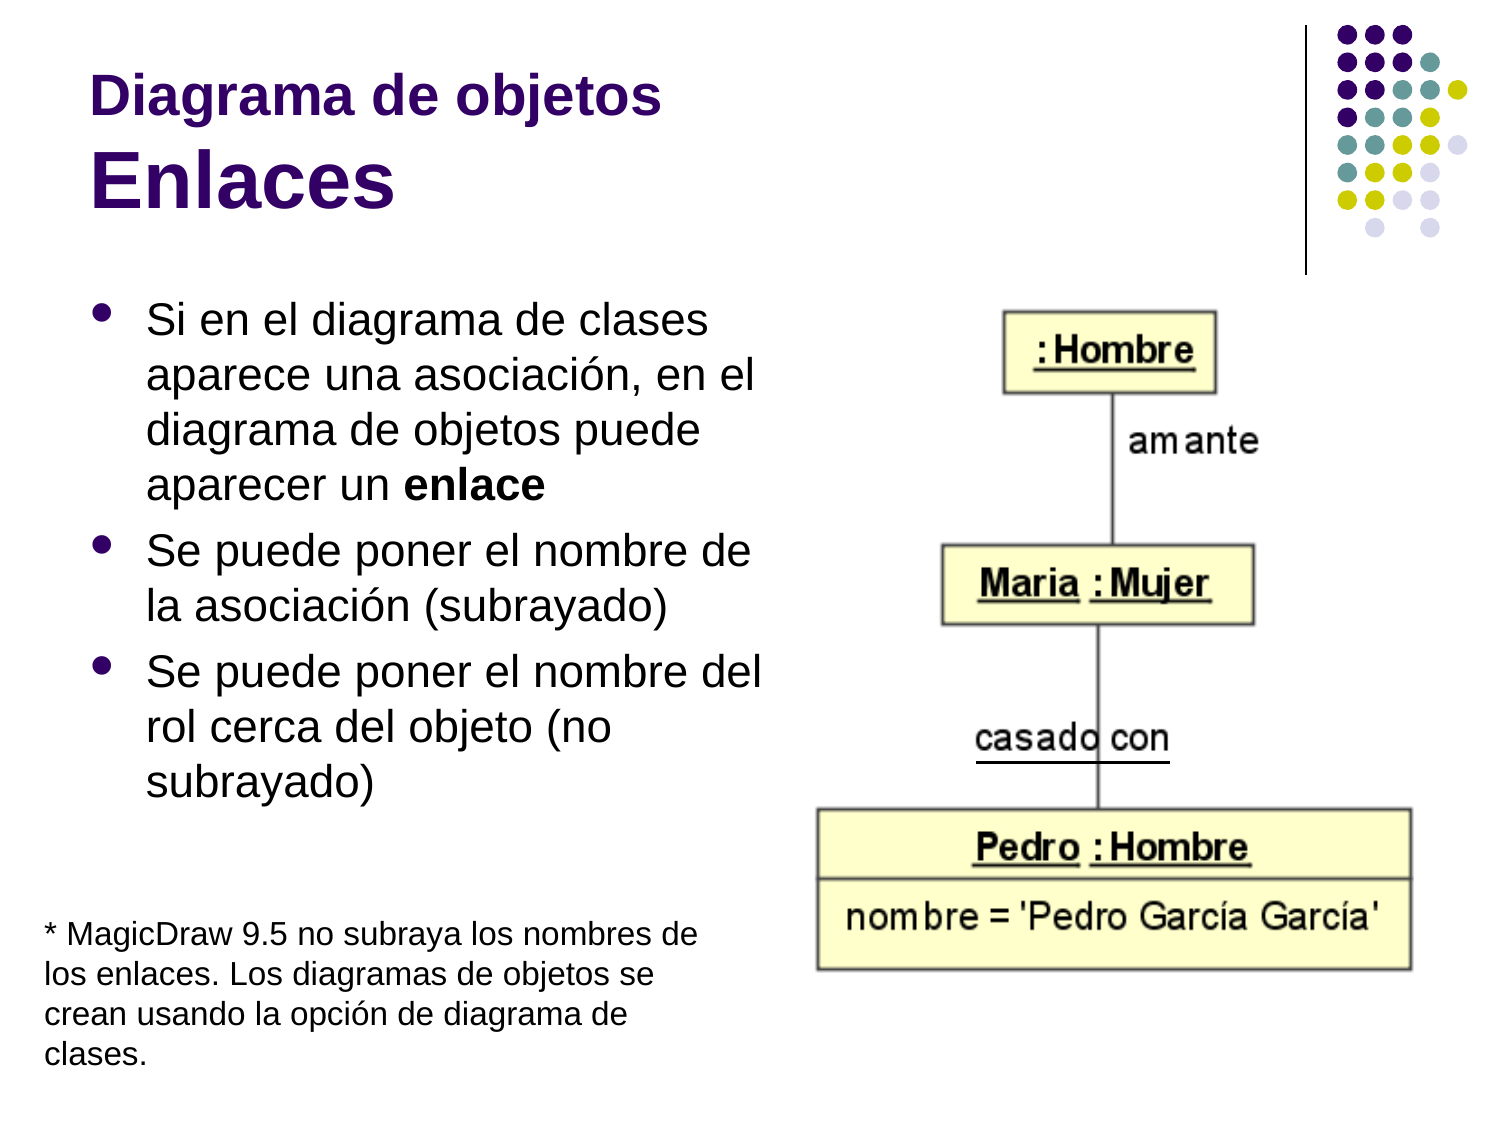

# Diagrama de objetos Enlaces
Si en el diagrama de clases aparece una asociación, en el diagrama de objetos puede aparecer un enlace
Se puede poner el nombre de la asociación (subrayado)
Se puede poner el nombre del rol cerca del objeto (no subrayado)
* MagicDraw 9.5 no subraya los nombres de los enlaces. Los diagramas de objetos se crean usando la opción de diagrama de clases.